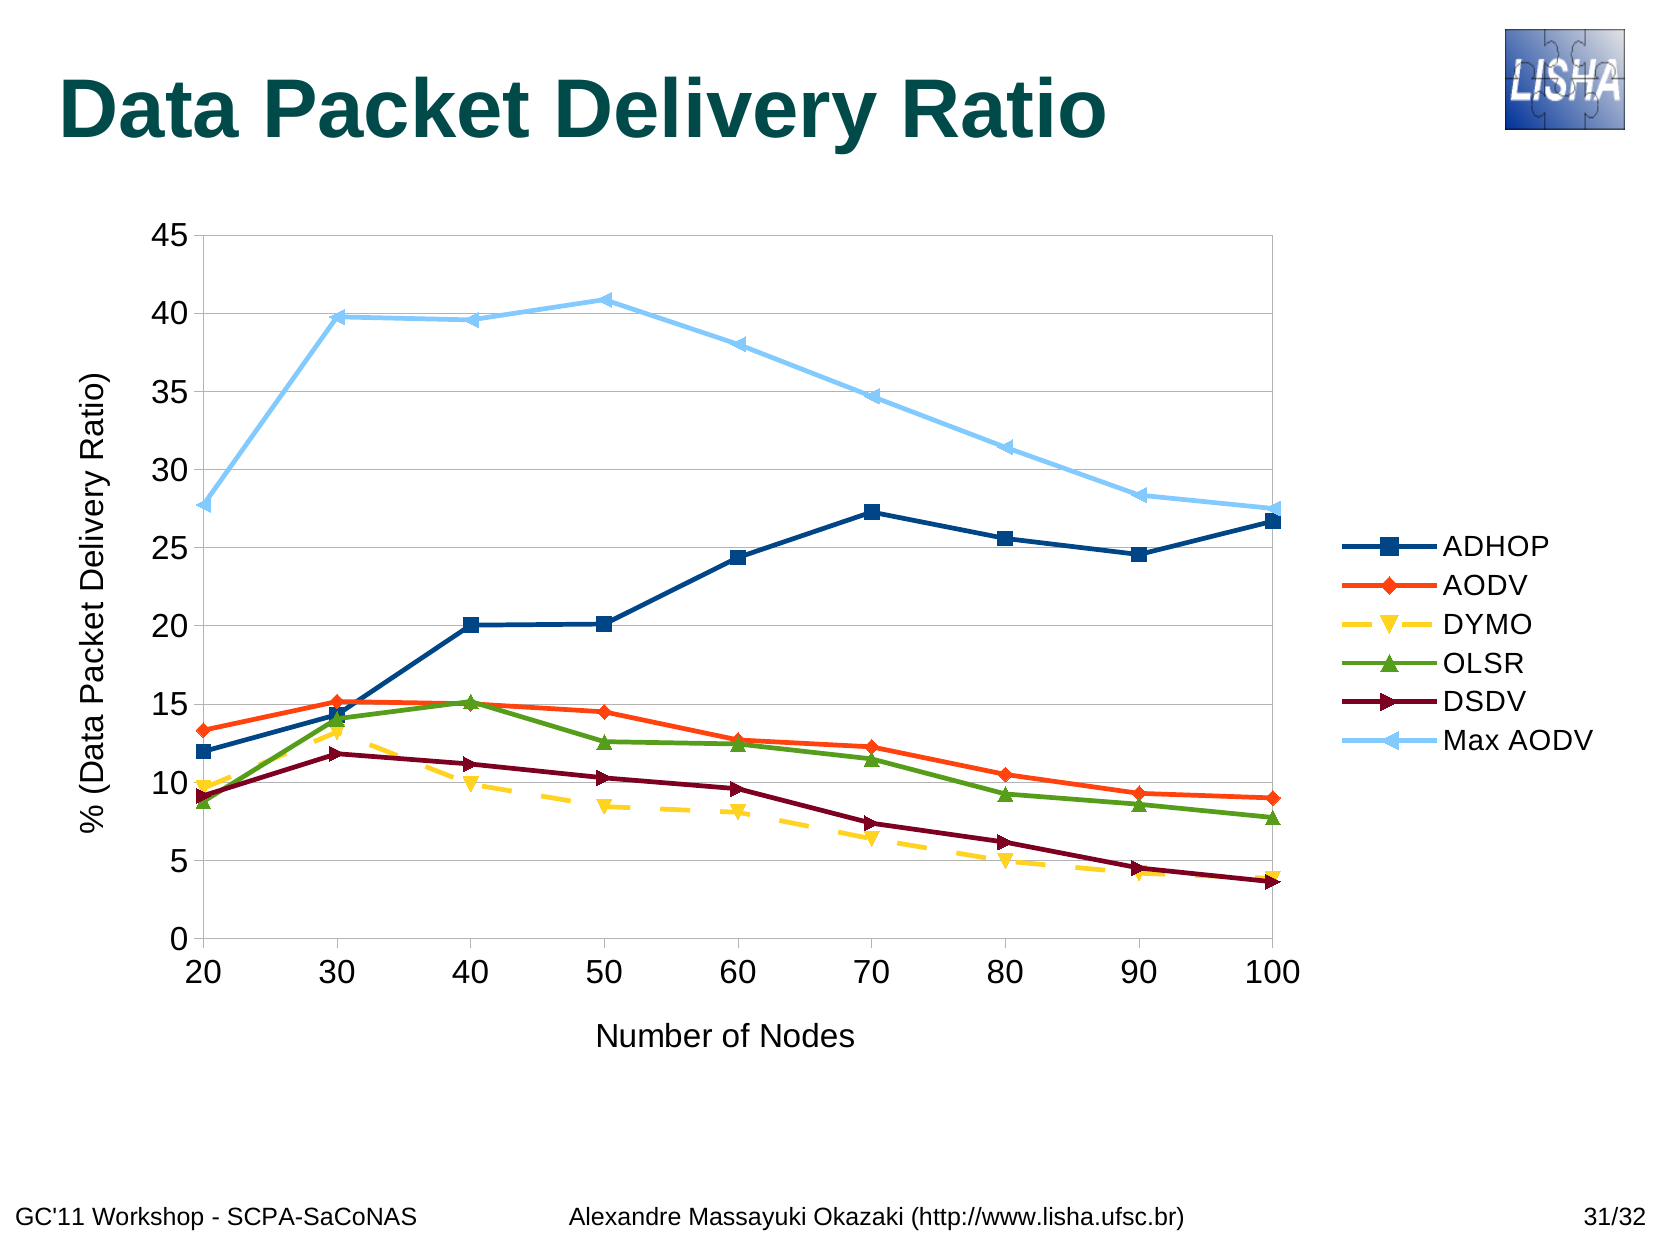

# Data Packet Delivery Ratio
### Chart
| Category | ADHOP | AODV | DYMO | OLSR | DSDV | Max AODV |
|---|---|---|---|---|---|---|
| 20 | 11.972089607051 | 13.3308850532501 | 9.62174072713919 | 8.77708409842086 | 9.14432611090709 | 27.7459543433624 |
| 30 | 14.3224384869629 | 15.1670951156812 | 13.2207124495042 | 14.0653690782225 | 11.8251928020566 | 39.7722482999901 |
| 40 | 20.0514138817481 | 15.0201983106867 | 9.87881013587954 | 15.1670951156812 | 11.1641571795813 | 39.5747812633323 |
| 50 | 20.1248622842453 | 14.506059493206 | 8.44656628718325 | 12.5964010282776 | 10.2827763496144 | 40.8700317933194 |
| 60 | 24.3848696290856 | 12.7065736320235 | 8.07932427469703 | 12.4495042232831 | 9.58501652589056 | 38.0156002623635 |
| 70 | 27.2860815277268 | 12.26588321704 | 6.39001101726038 | 11.494674990819 | 7.38156445097319 | 34.6877401858005 |
| 80 | 25.5967682702901 | 10.5031215571061 | 4.95776716856408 | 9.25449871465296 | 6.16966580976864 | 31.4299888538828 |
| 90 | 24.5684906353287 | 9.29122291590158 | 4.186558942343 | 8.59346309217775 | 4.51707675358061 | 28.3718052719738 |
| 100 | 26.6984943077488 | 8.9974293059126 | 3.8560411311054 | 7.74880646345942 | 3.63569592361366 | 27.5141752812266 |